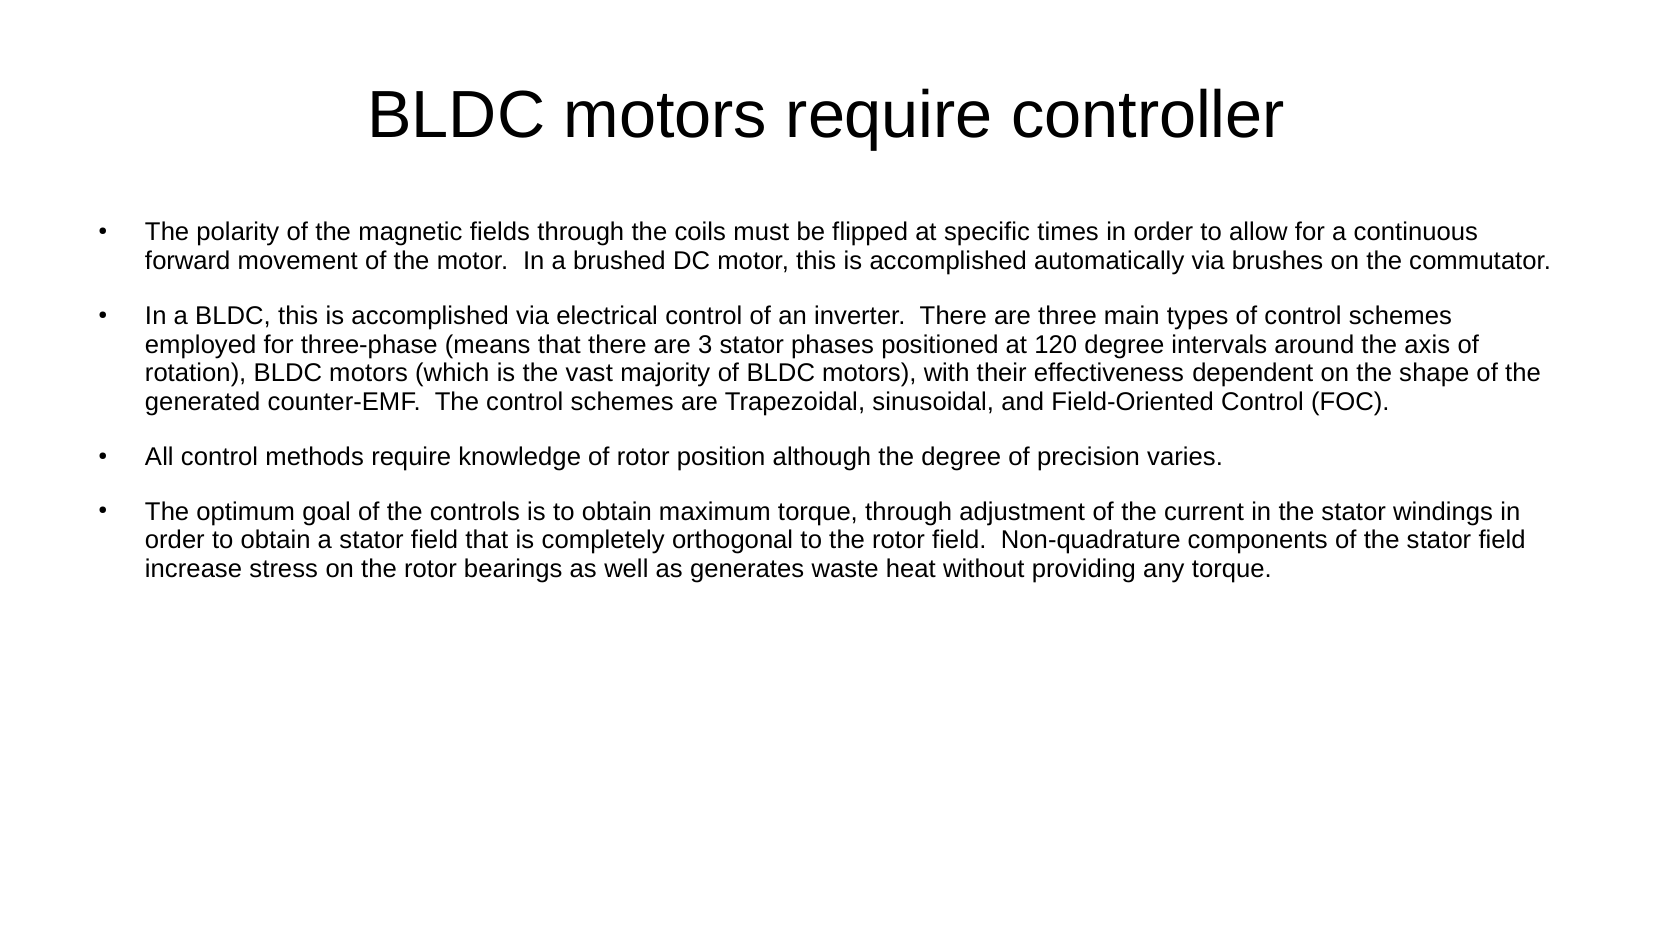

# BLDC motors require controller
The polarity of the magnetic fields through the coils must be flipped at specific times in order to allow for a continuous forward movement of the motor. In a brushed DC motor, this is accomplished automatically via brushes on the commutator.
In a BLDC, this is accomplished via electrical control of an inverter. There are three main types of control schemes employed for three-phase (means that there are 3 stator phases positioned at 120 degree intervals around the axis of rotation), BLDC motors (which is the vast majority of BLDC motors), with their effectiveness dependent on the shape of the generated counter-EMF. The control schemes are Trapezoidal, sinusoidal, and Field-Oriented Control (FOC).
All control methods require knowledge of rotor position although the degree of precision varies.
The optimum goal of the controls is to obtain maximum torque, through adjustment of the current in the stator windings in order to obtain a stator field that is completely orthogonal to the rotor field. Non-quadrature components of the stator field increase stress on the rotor bearings as well as generates waste heat without providing any torque.